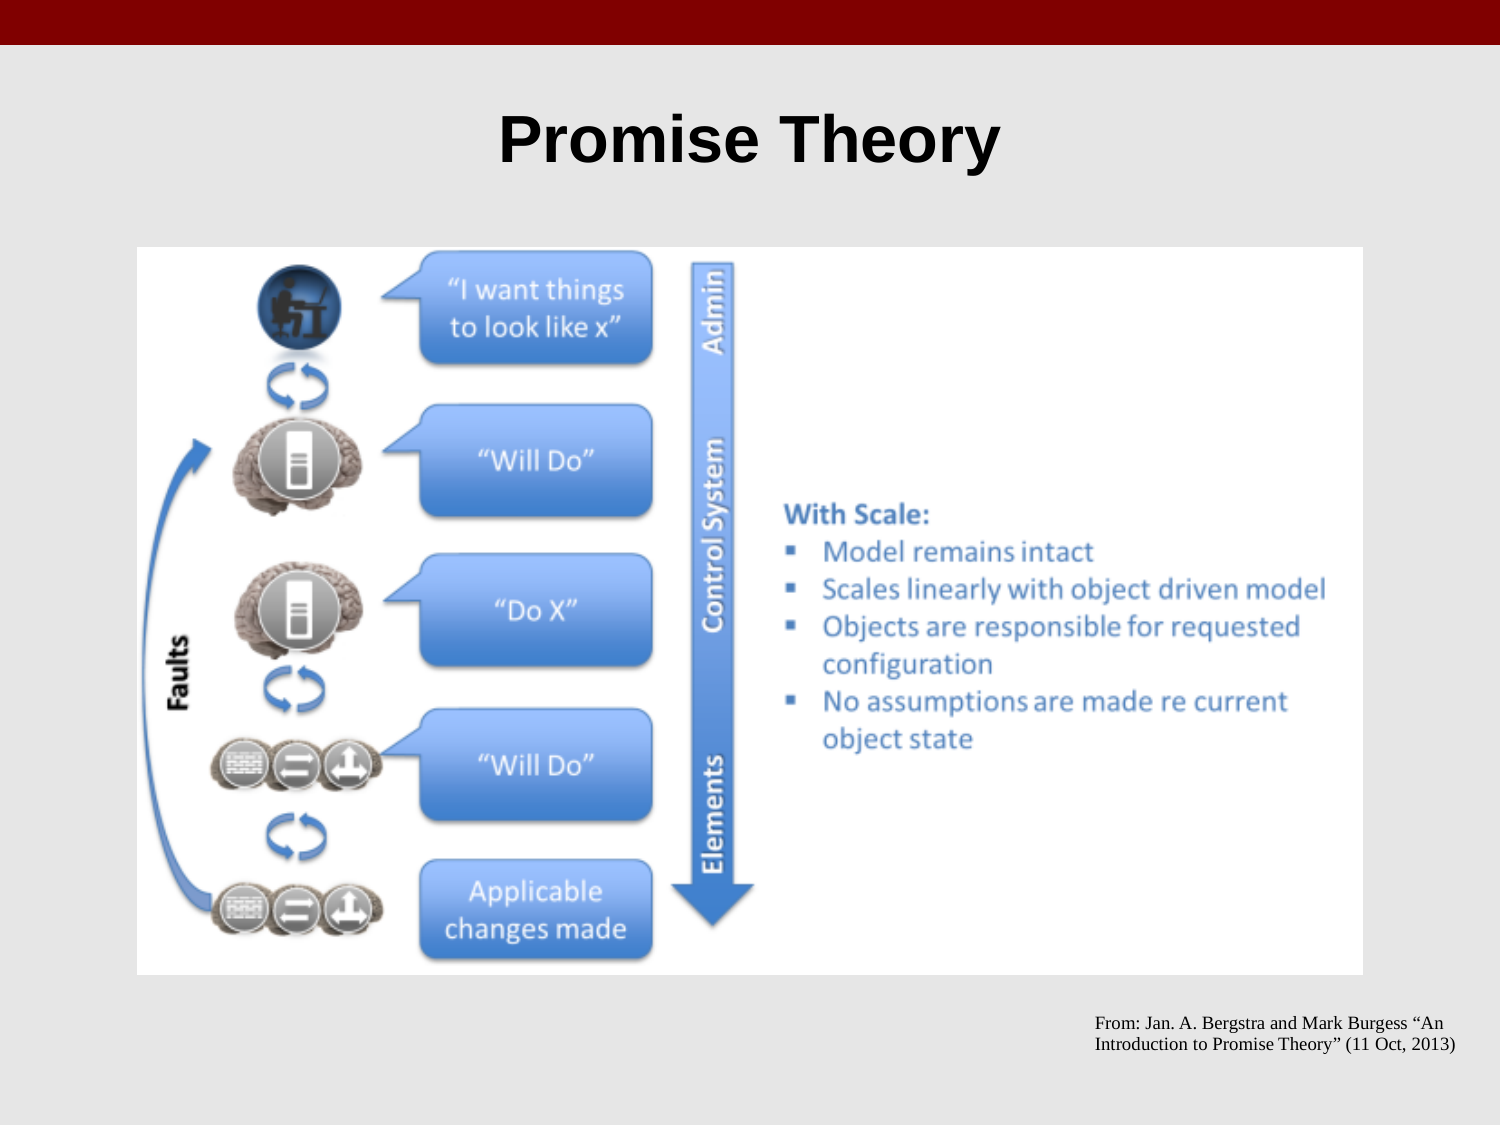

# Promise Theory
From: Jan. A. Bergstra and Mark Burgess “An Introduction to Promise Theory” (11 Oct, 2013)